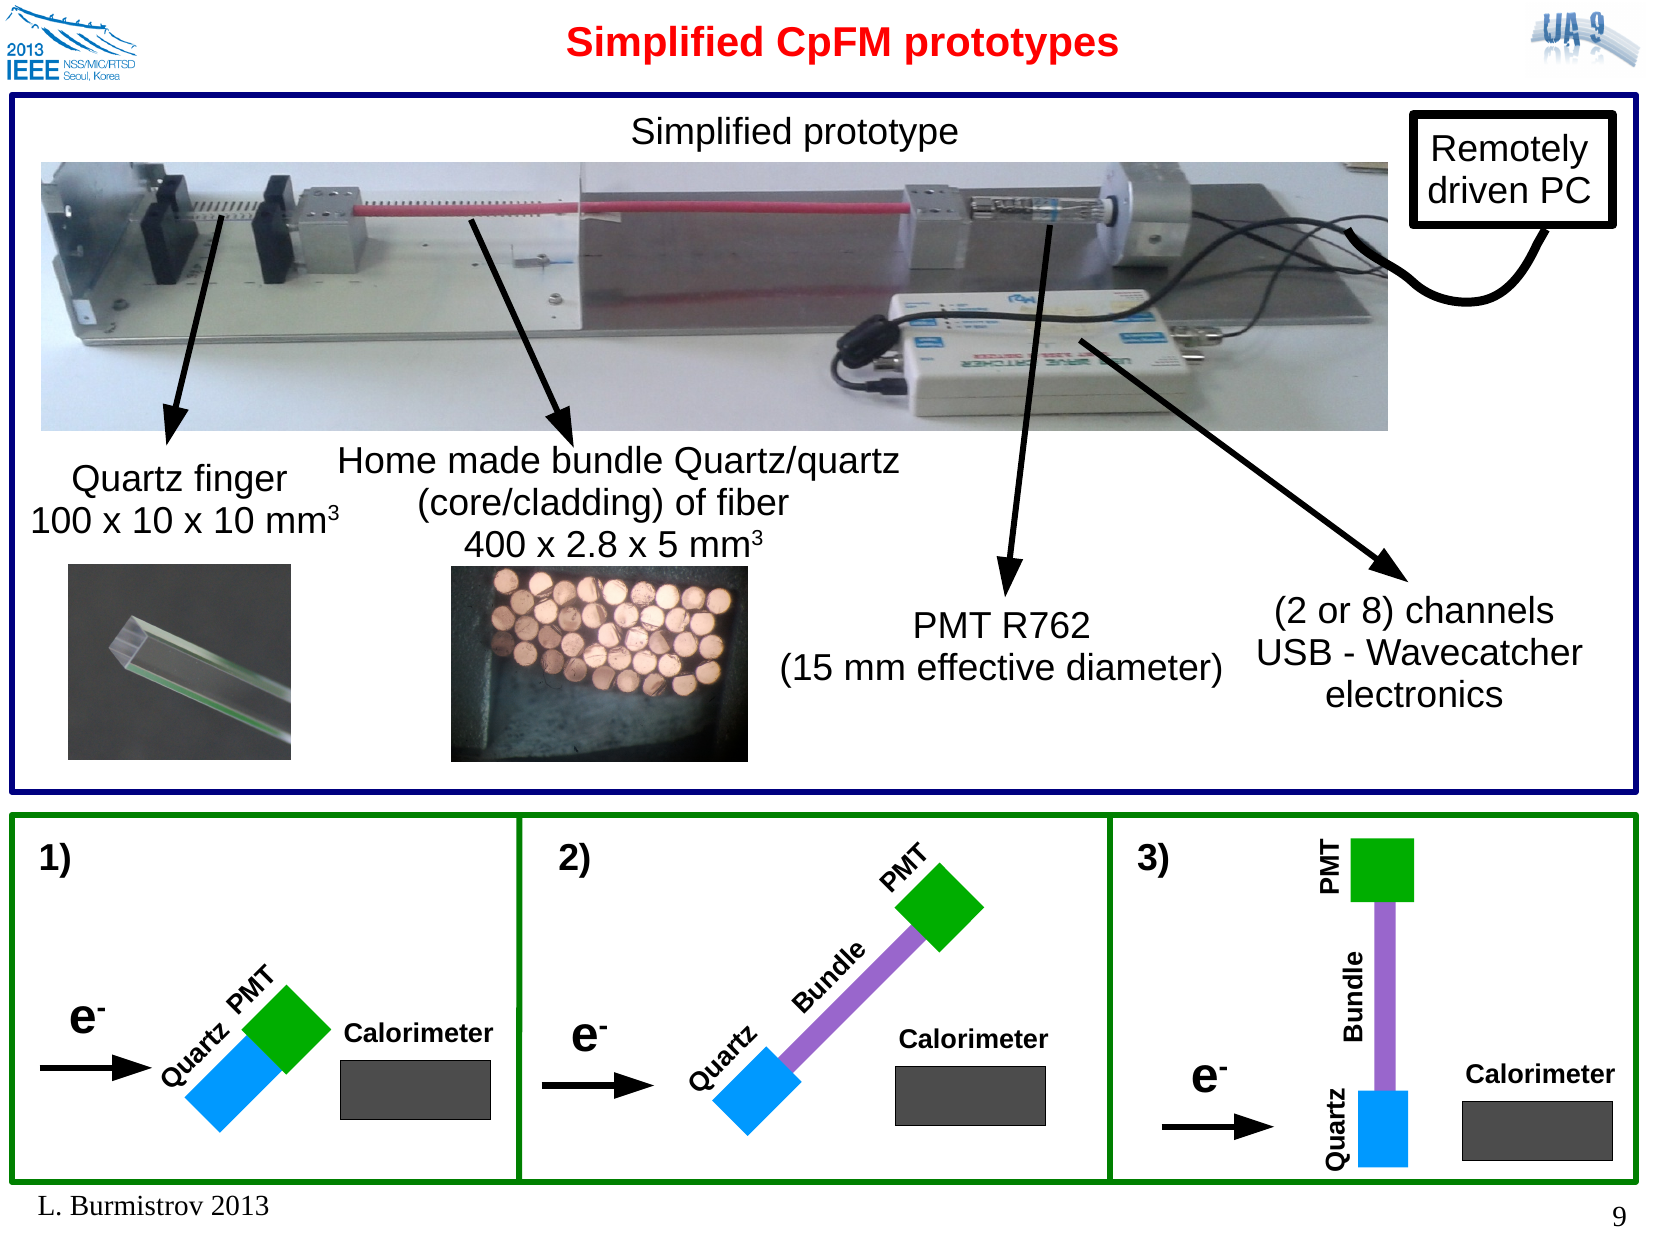

Simplified CpFM prototypes
Simplified prototype
Remotely driven PC
 Home made bundle Quartz/quartz (core/cladding) of fiber
400 x 2.8 x 5 mm3
Quartz finger
100 x 10 x 10 mm3
(2 or 8) channels
USB - Wavecatcher
electronics
PMT R762
(15 mm effective diameter)
1)
2)
3)
PMT
PMT
Bundle
PMT
Bundle
e-
e-
Calorimeter
Calorimeter
Quartz
Quartz
e-
Calorimeter
Quartz
L. Burmistrov 2013
9